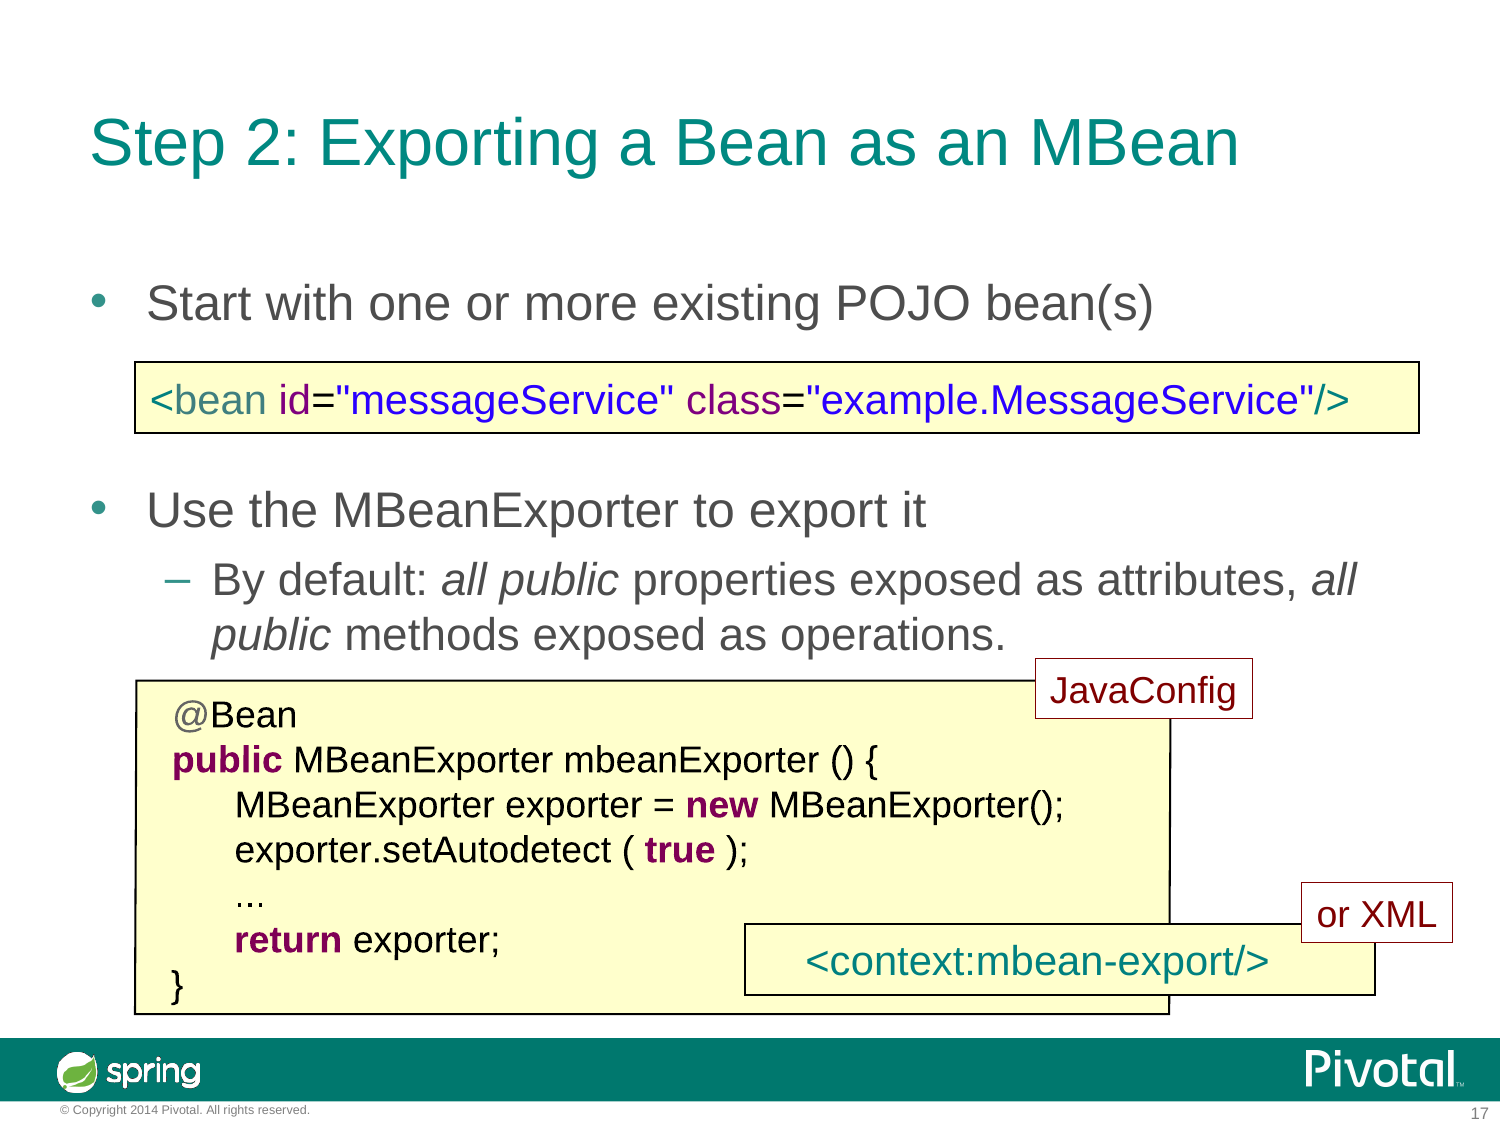

# Step 2: Exporting a Bean as an MBean
Start with one or more existing POJO bean(s)
Use the MBeanExporter to export it
By default: all public properties exposed as attributes, all public methods exposed as operations.
<bean id="messageService" class="example.MessageService"/>
JavaConfig
 @Bean
 public MBeanExporter mbeanExporter () {
 MBeanExporter exporter = new MBeanExporter();
 exporter.setAutodetect ( true );
 ...
 return exporter;
 }
or XML
 <context:mbean-export/>